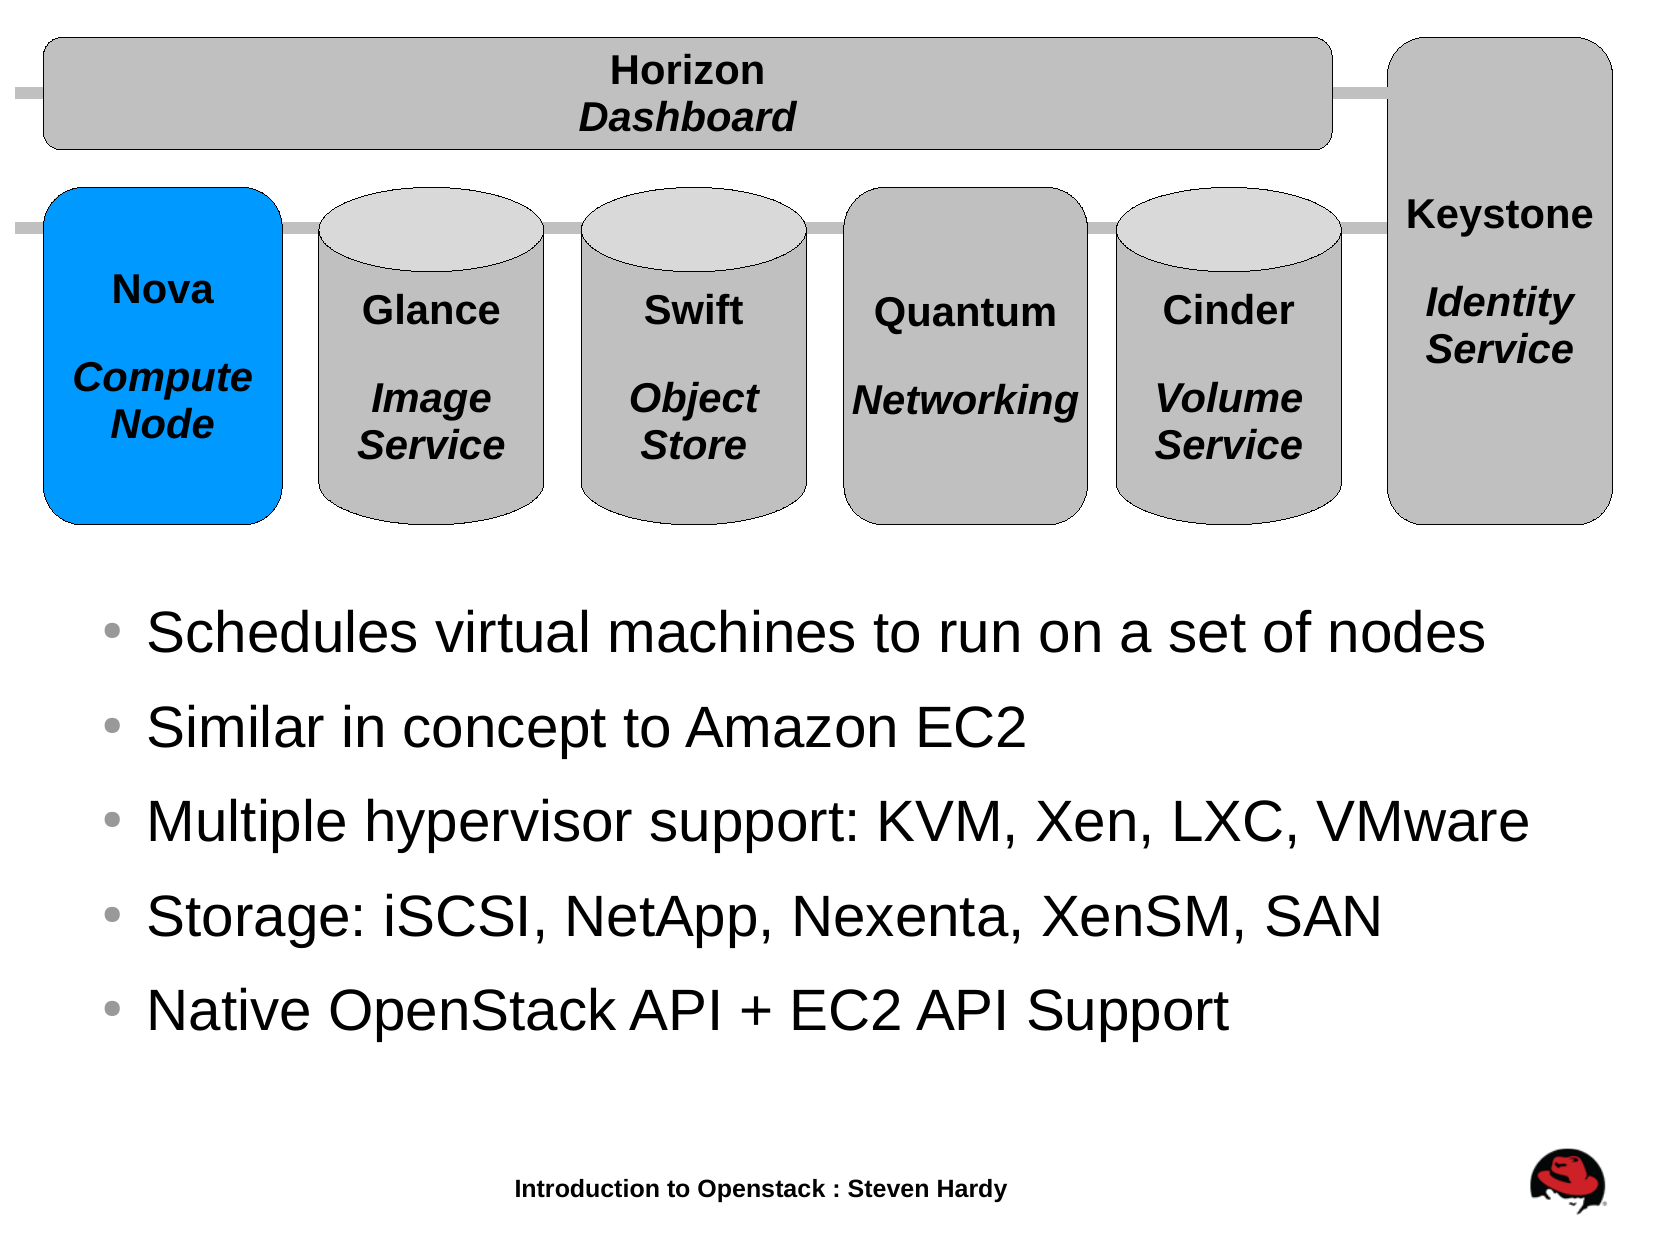

Horizon
Dashboard
Keystone
Identity
Service
Nova
Compute
Node
Nova
Compute
Node
Glance
Image
Service
Swift
Object
Store
Quantum
Networking
Cinder
Volume
Service
# Schedules virtual machines to run on a set of nodes
Similar in concept to Amazon EC2
Multiple hypervisor support: KVM, Xen, LXC, VMware
Storage: iSCSI, NetApp, Nexenta, XenSM, SAN
Native OpenStack API + EC2 API Support